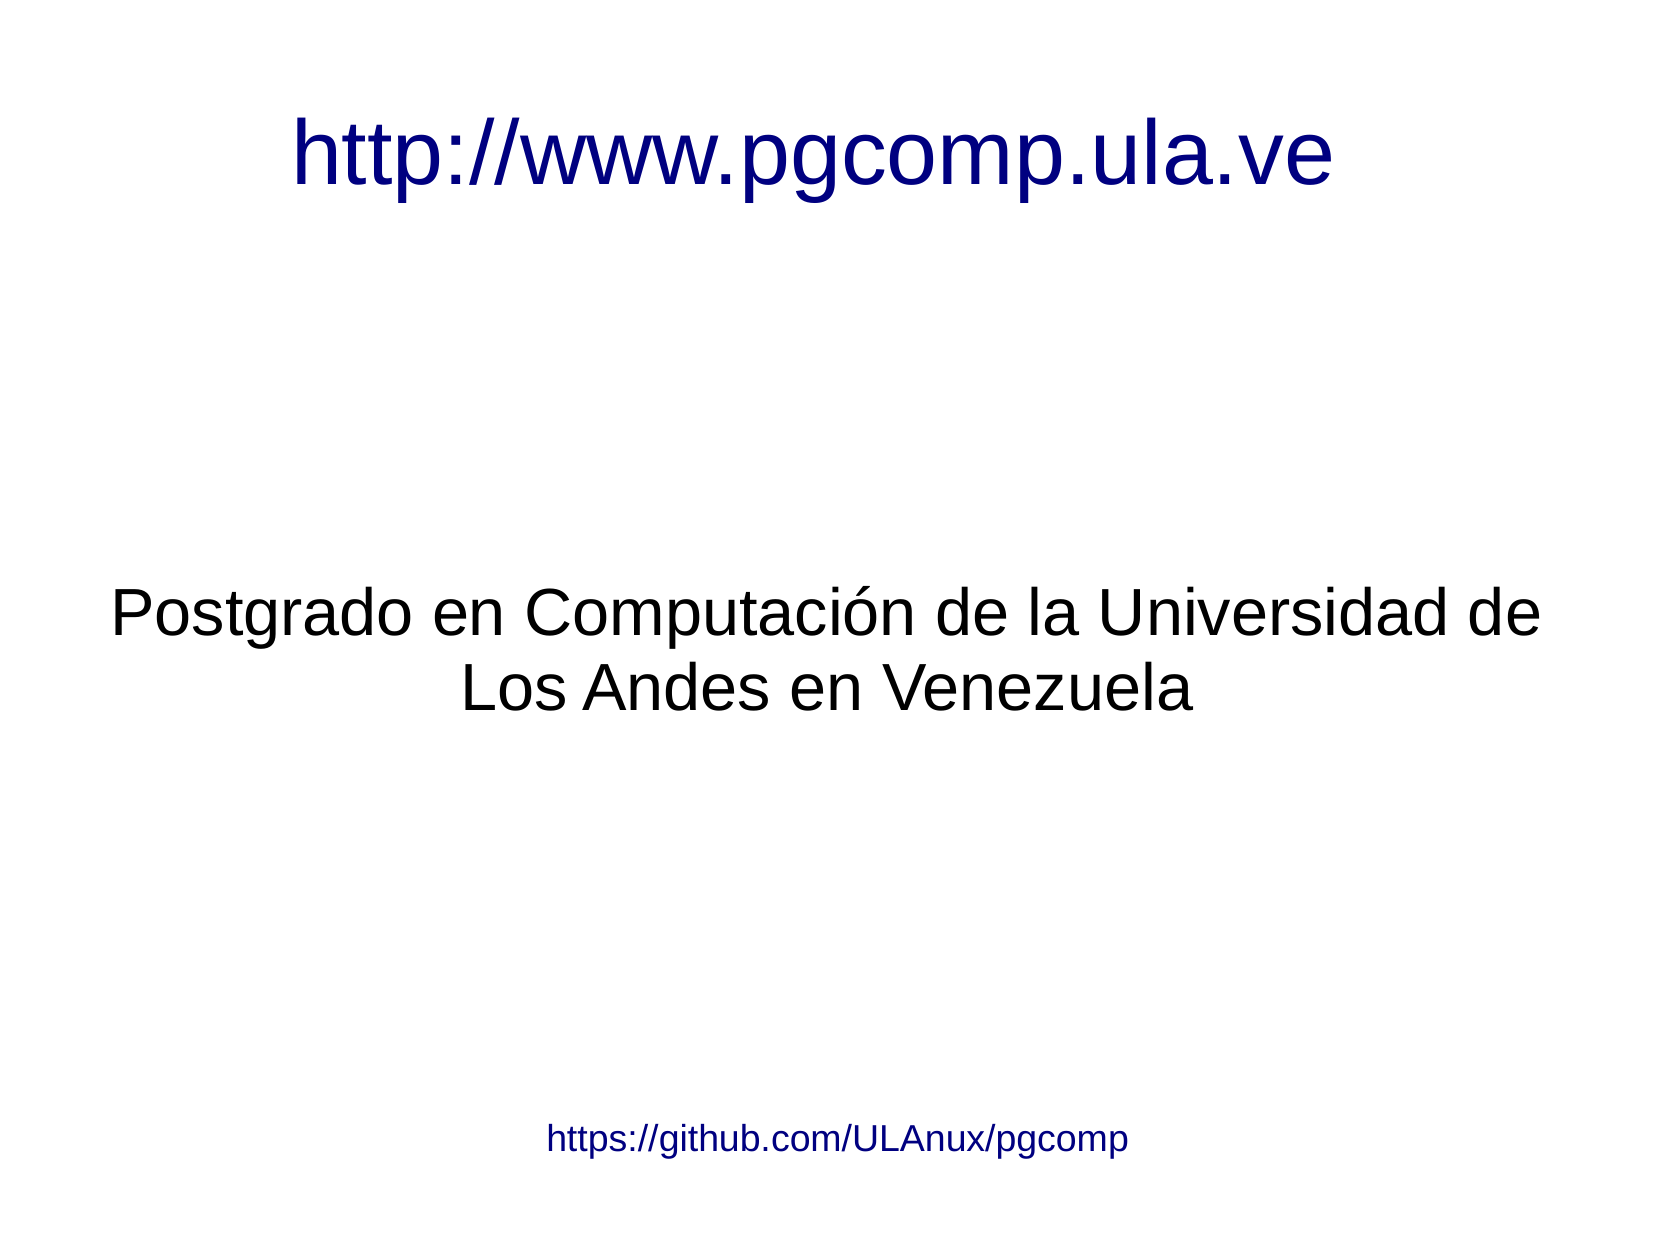

# http://www.pgcomp.ula.ve
Postgrado en Computación de la Universidad de Los Andes en Venezuela
https://github.com/ULAnux/pgcomp